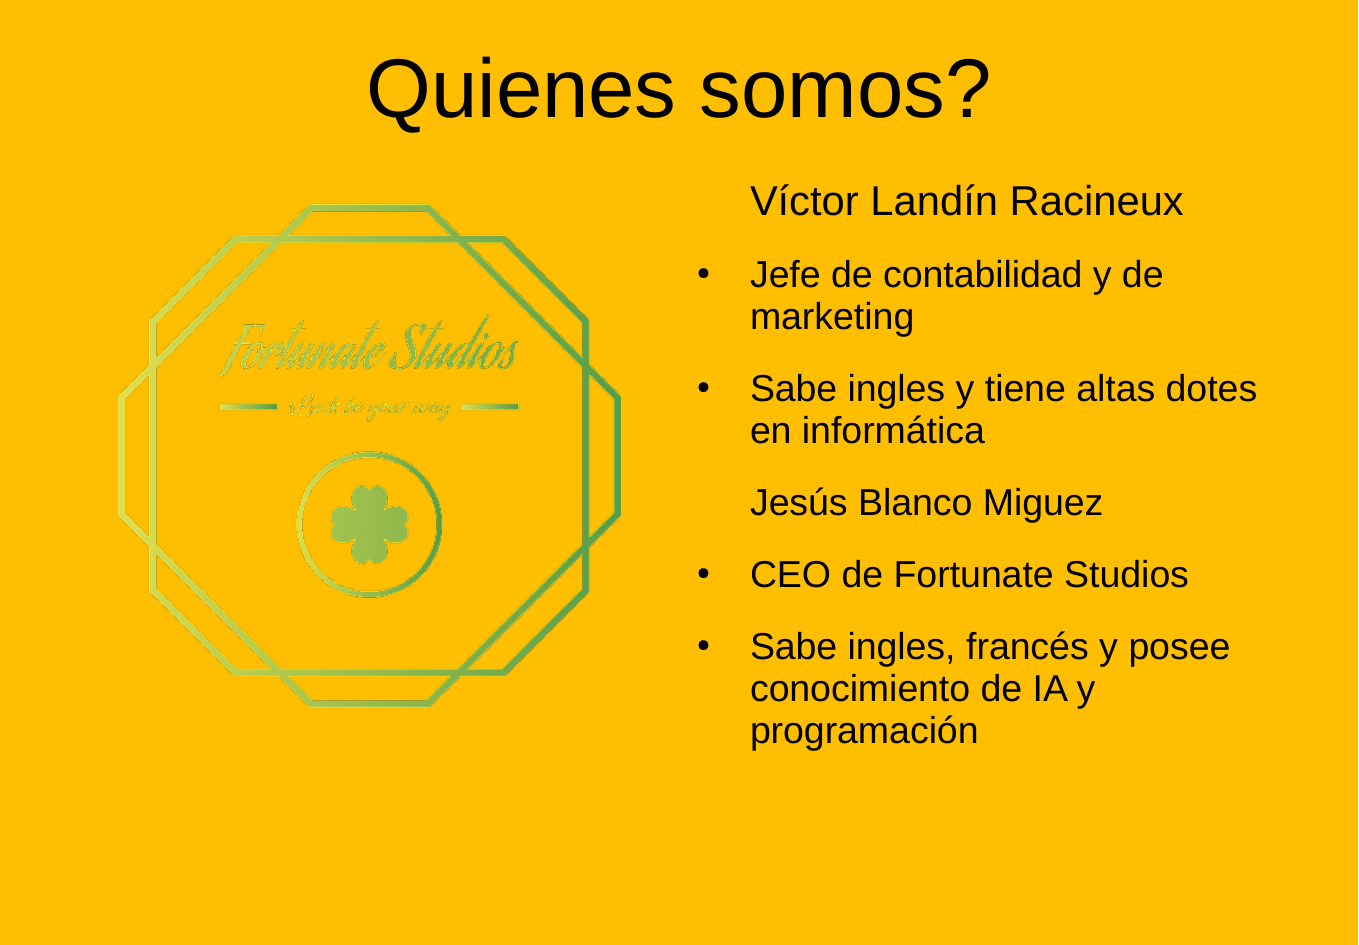

# Quienes somos?
Víctor Landín Racineux
Jefe de contabilidad y de marketing
Sabe ingles y tiene altas dotes en informática
Jesús Blanco Miguez
CEO de Fortunate Studios
Sabe ingles, francés y posee conocimiento de IA y programación